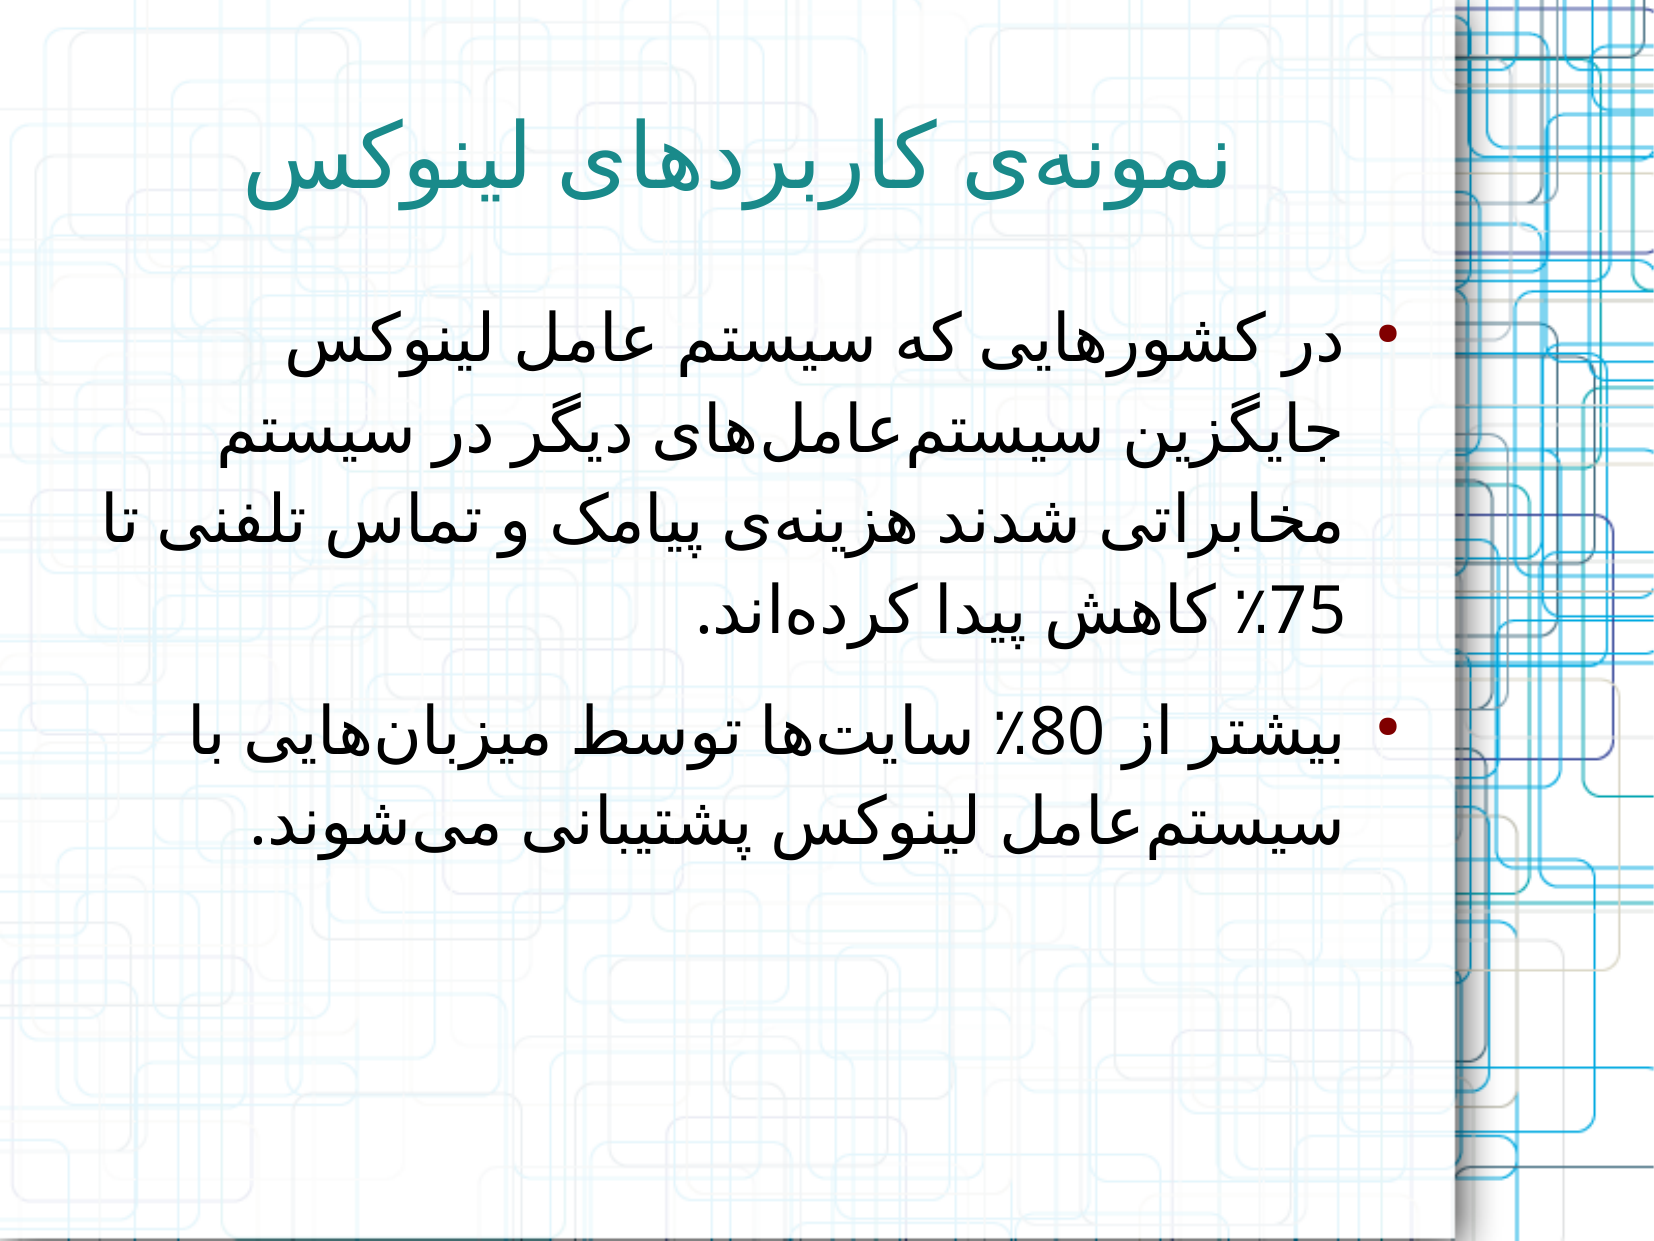

# نمونه‌ی کاربردهای لینوکس
در کشور‌هایی که سیستم عامل لینوکس جایگزین سیستم‌عامل‌های دیگر در سیستم مخابراتی شدند هزینه‌ی پیامک و تماس تلفنی تا 75٪ کاهش پیدا کرده‌اند.
بیشتر از 80٪ سایت‌ها توسط میزبان‌هایی با سیستم‌عامل لینوکس پشتیبانی می‌شوند.